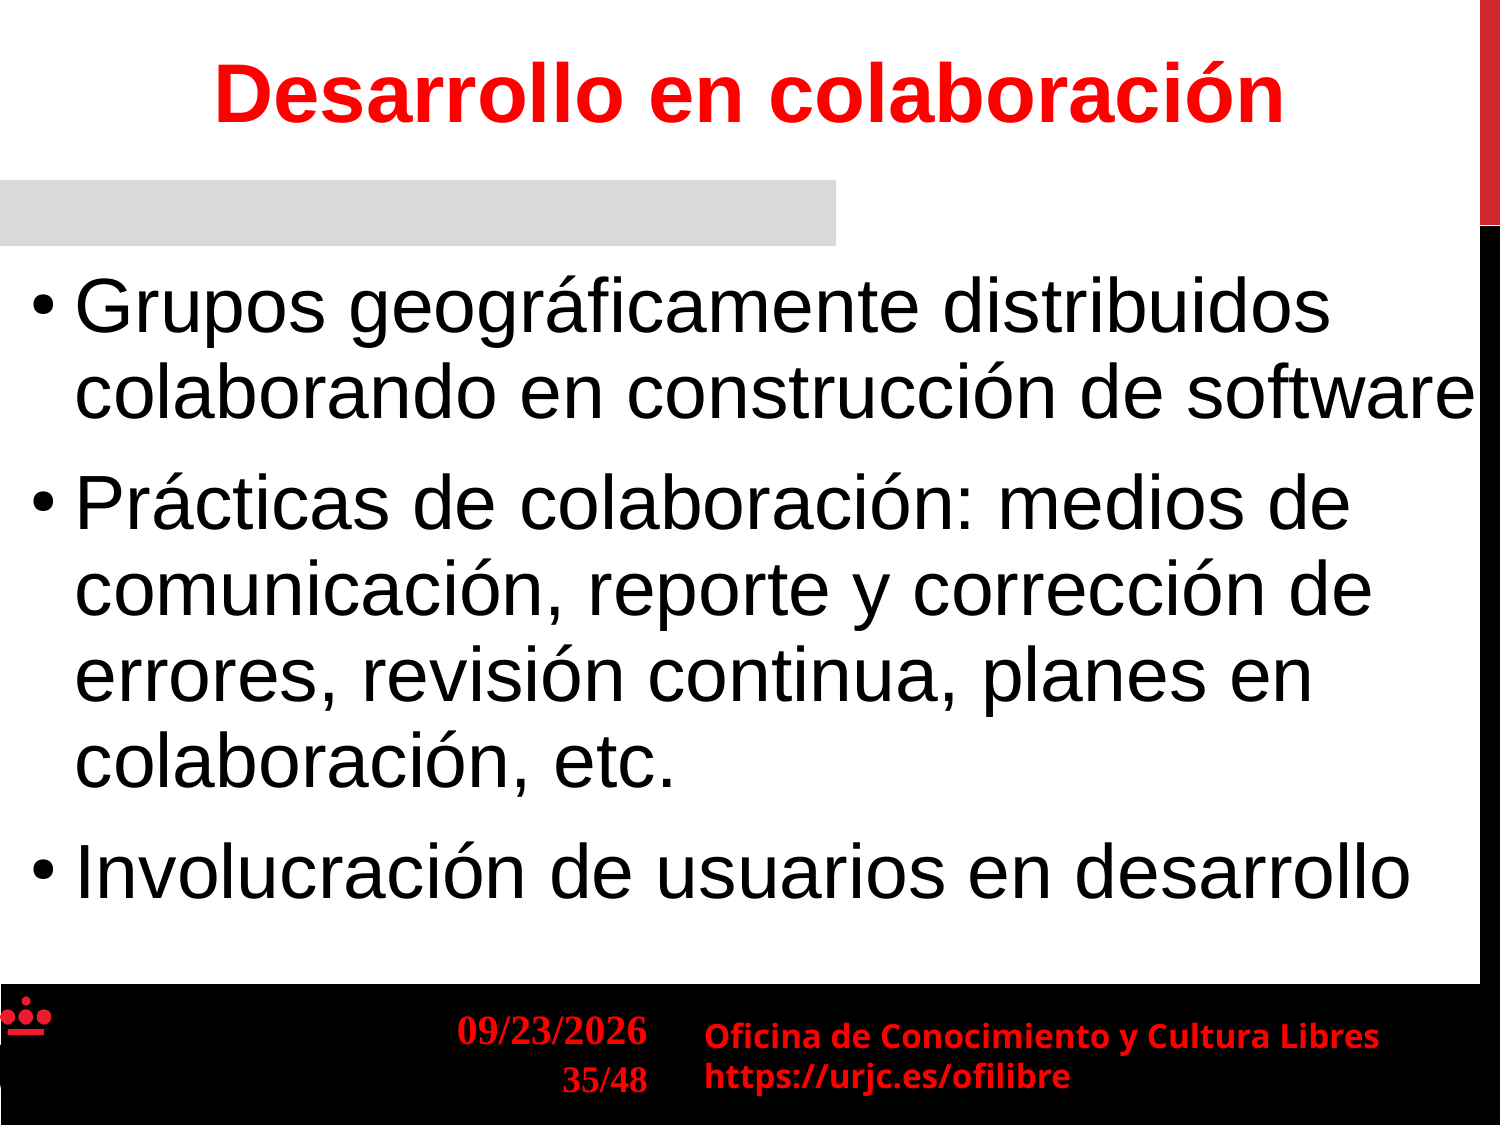

# Desarrollo en colaboración
Grupos geográficamente distribuidos colaborando en construcción de software
Prácticas de colaboración: medios de comunicación, reporte y corrección de errores, revisión continua, planes en colaboración, etc.
Involucración de usuarios en desarrollo